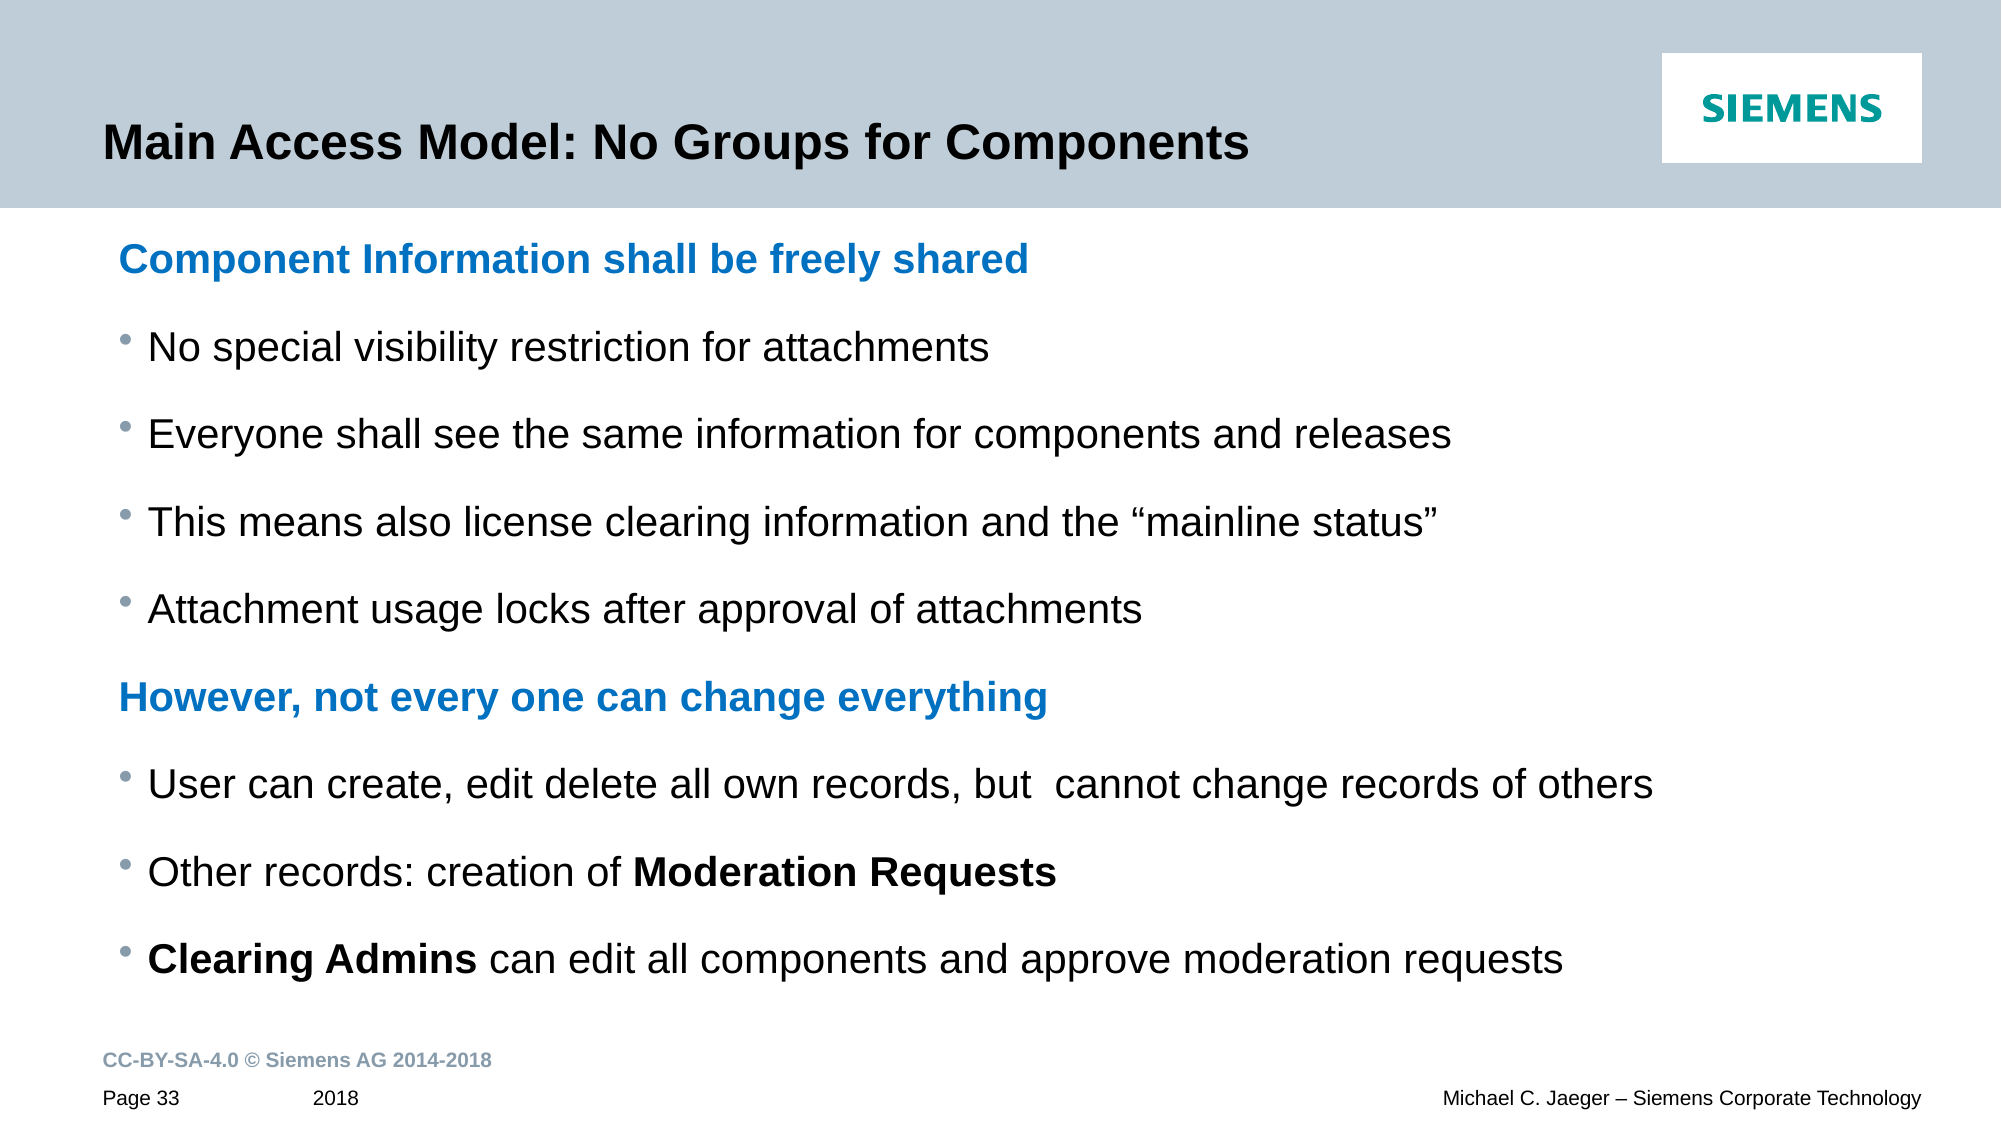

# Main Access Model: No Groups for Components
Component Information shall be freely shared
No special visibility restriction for attachments
Everyone shall see the same information for components and releases
This means also license clearing information and the “mainline status”
Attachment usage locks after approval of attachments
However, not every one can change everything
User can create, edit delete all own records, but cannot change records of others
Other records: creation of Moderation Requests
Clearing Admins can edit all components and approve moderation requests